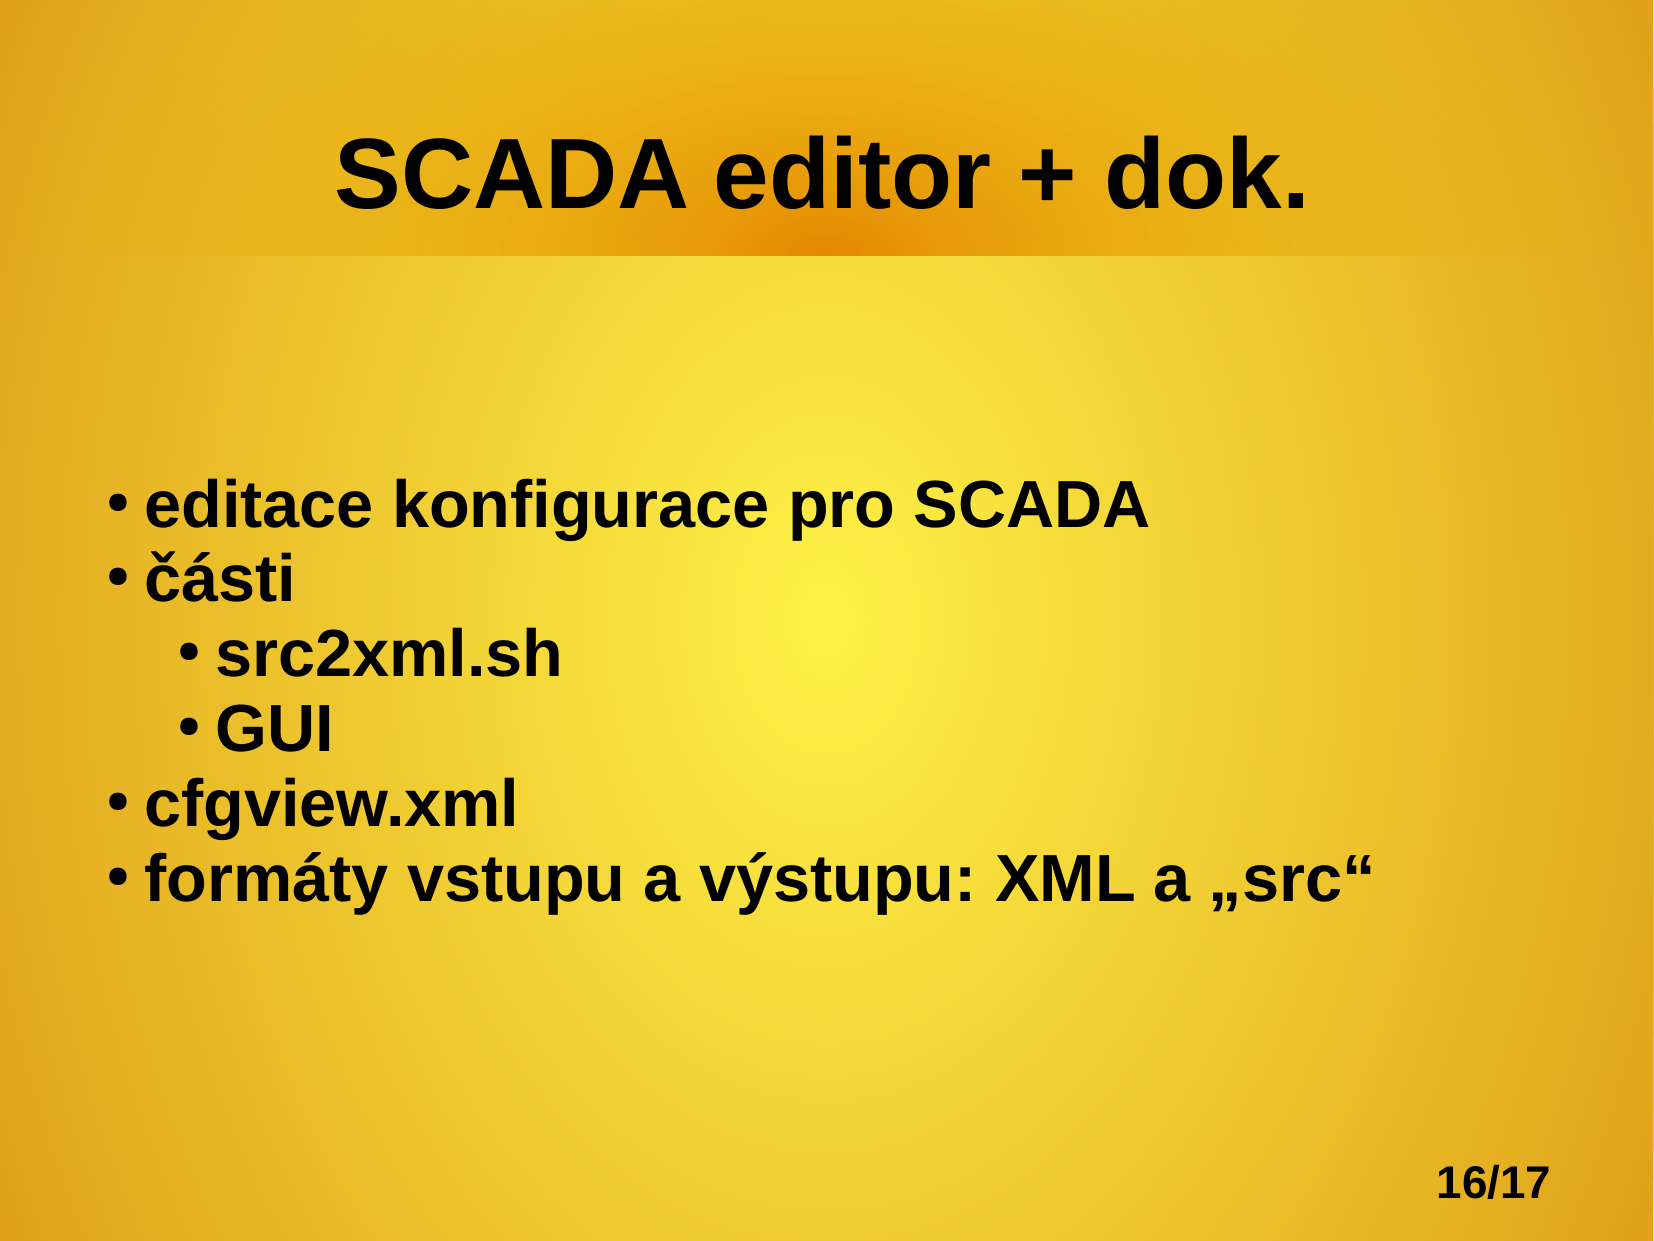

# SCADA editor + dok.
editace konfigurace pro SCADA
části
src2xml.sh
GUI
cfgview.xml
formáty vstupu a výstupu: XML a „src“